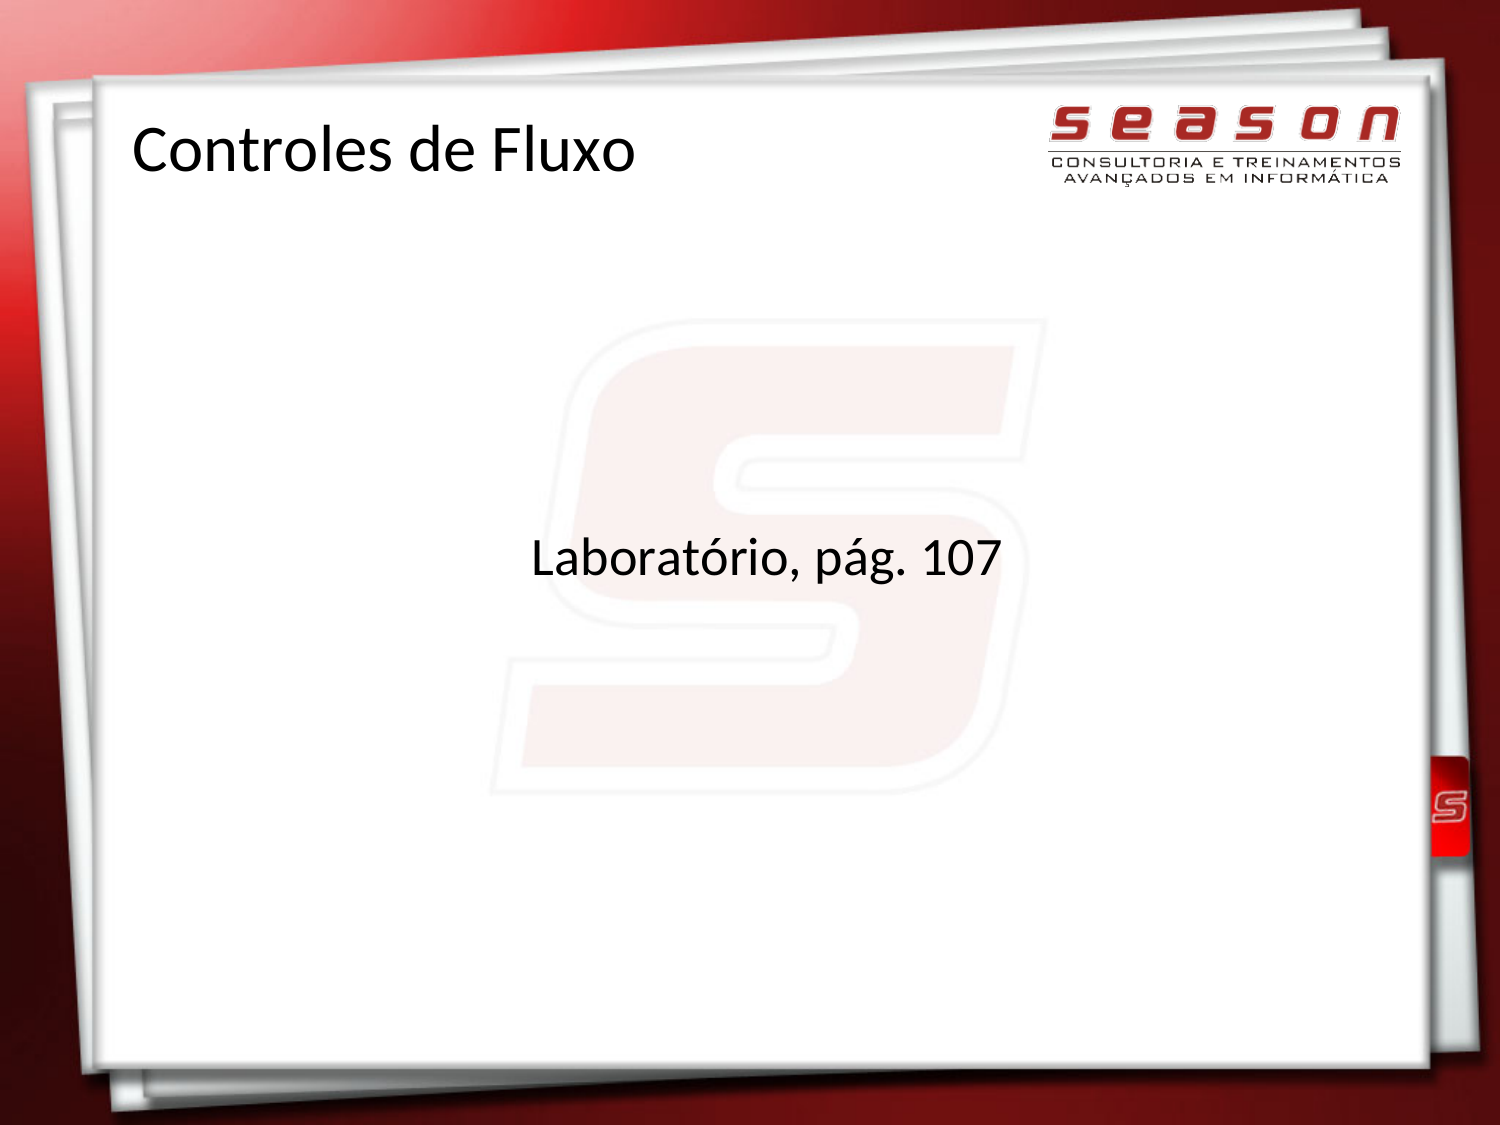

# Controles de Fluxo
Laboratório, pág. 107